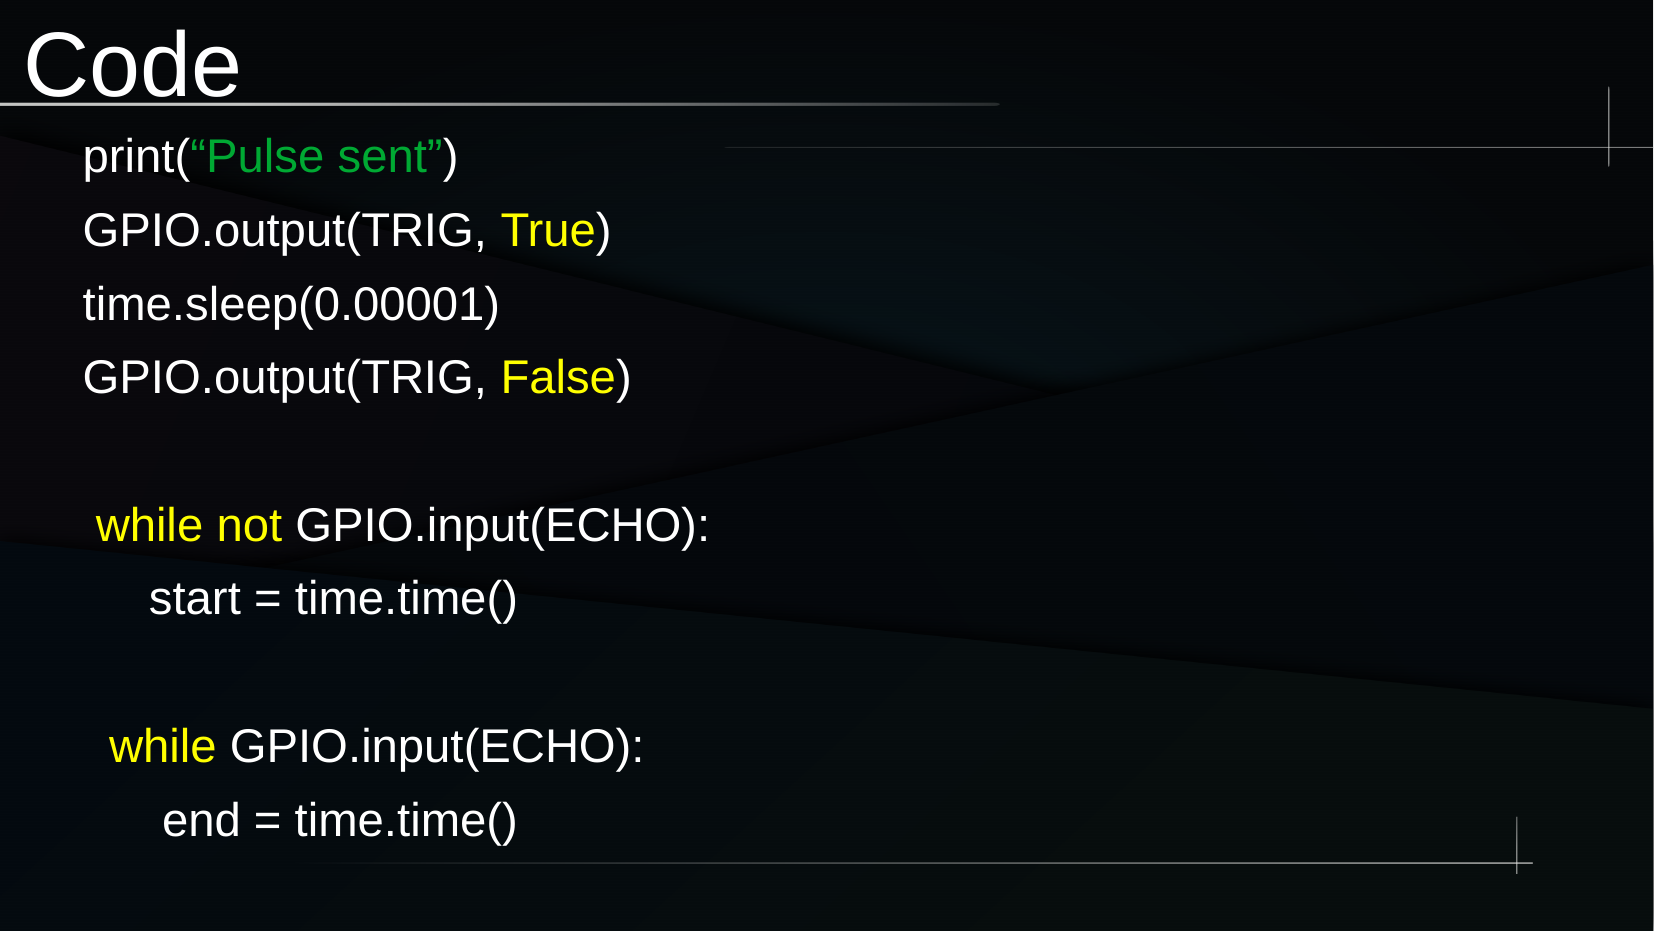

# Code
print(“Pulse sent”)
GPIO.output(TRIG, True)
time.sleep(0.00001)
GPIO.output(TRIG, False)
 while not GPIO.input(ECHO):
 start = time.time()
 while GPIO.input(ECHO):
 end = time.time()